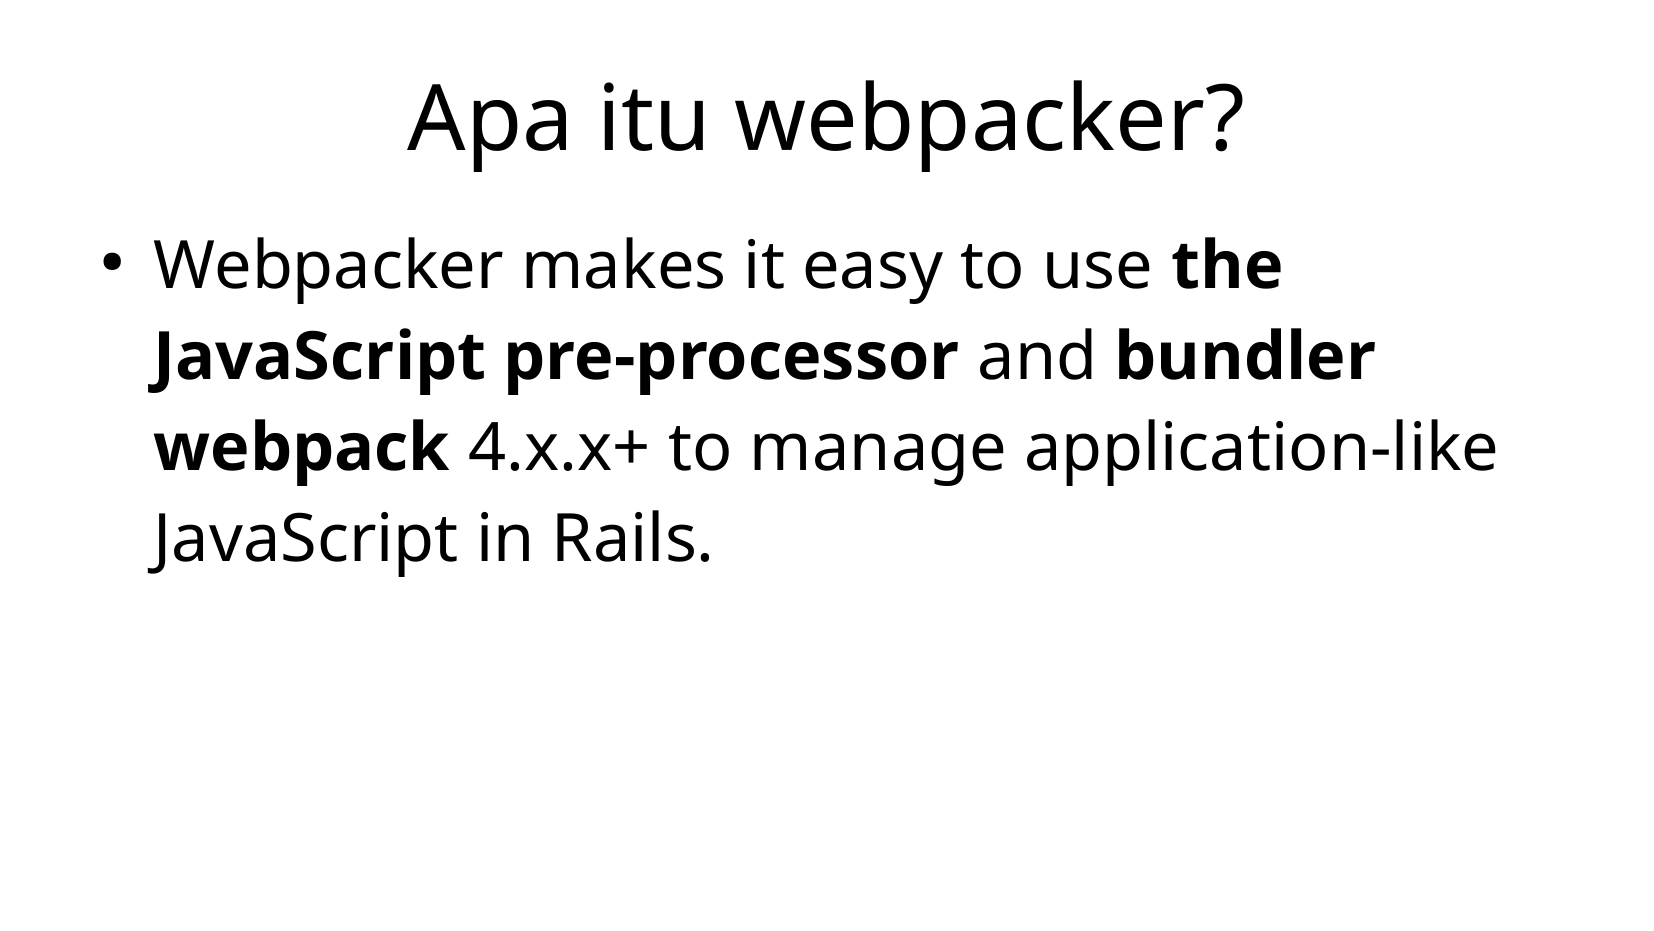

# Apa itu webpacker?
Webpacker makes it easy to use the JavaScript pre-processor and bundler webpack 4.x.x+ to manage application-like JavaScript in Rails.